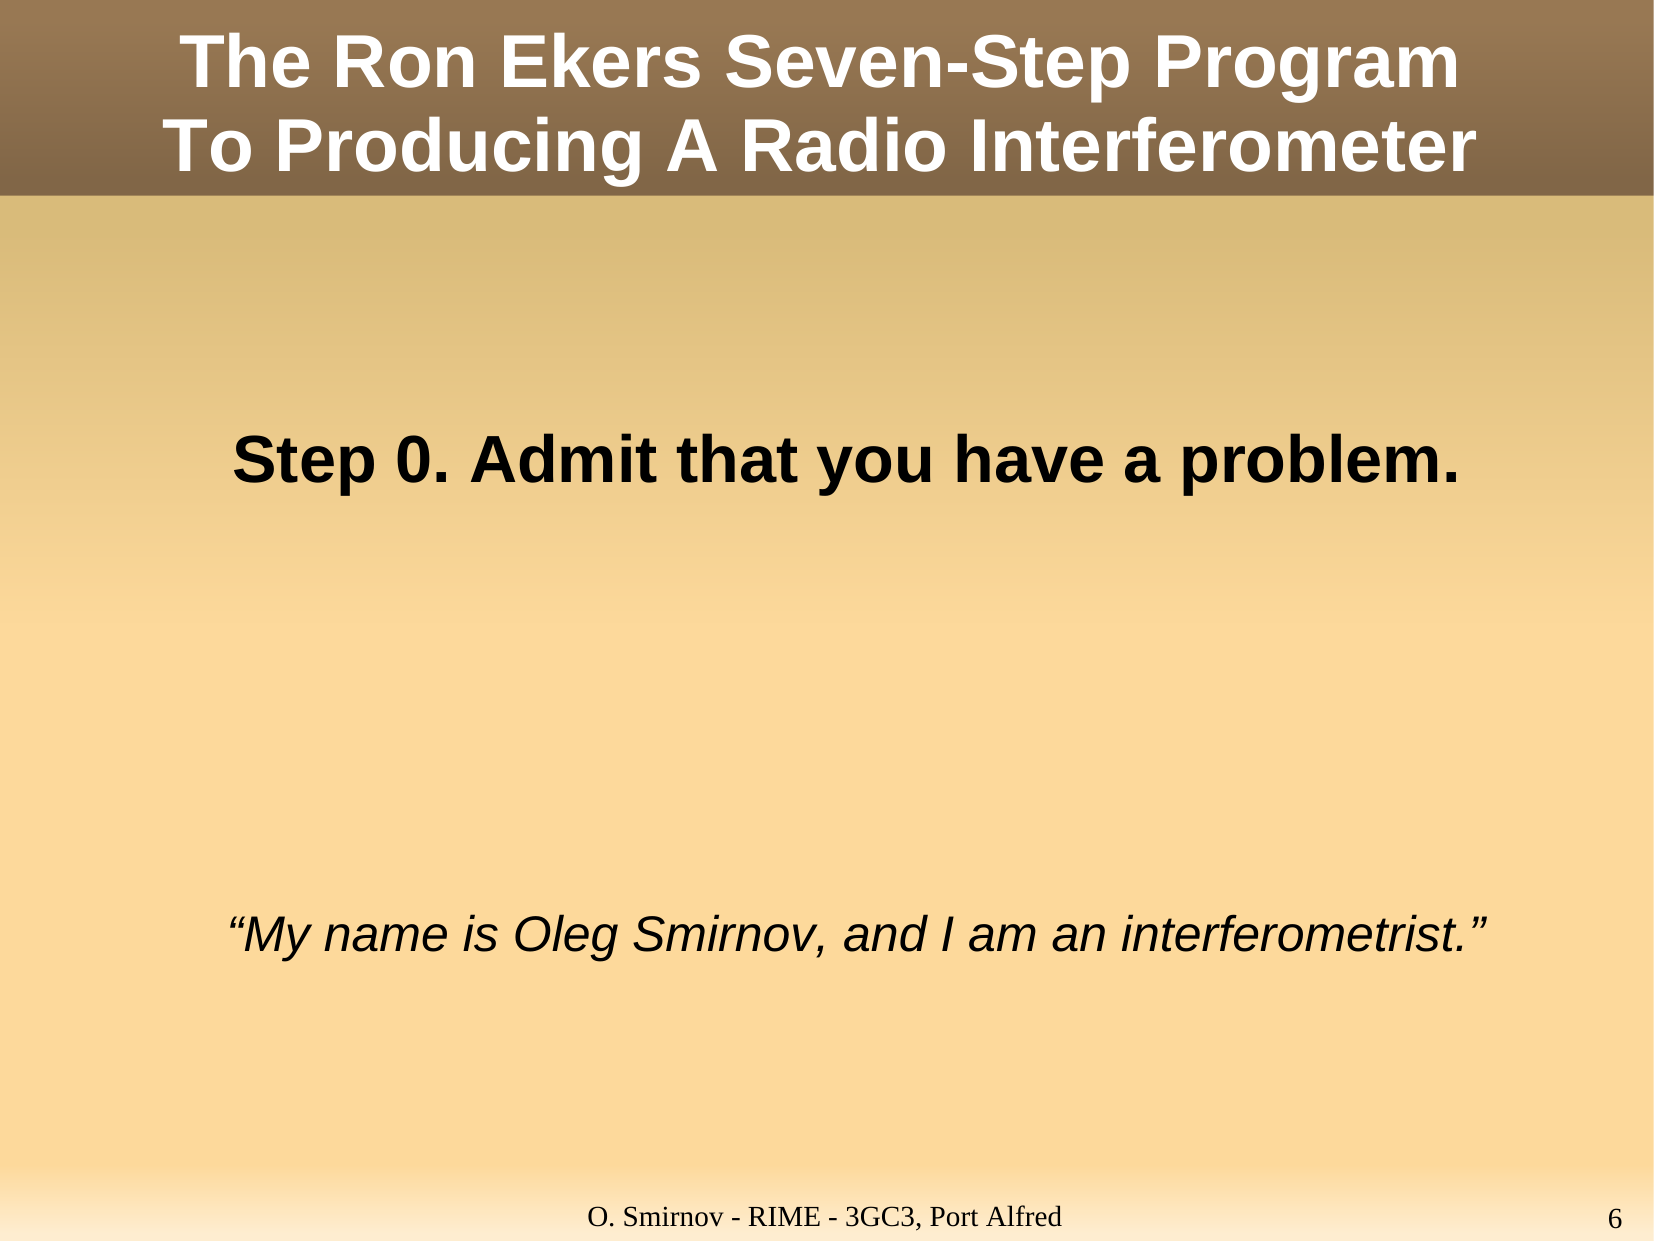

# The Ron Ekers Seven-Step Program To Producing A Radio Interferometer
Step 0. Admit that you have a problem.
“My name is Oleg Smirnov, and I am an interferometrist.”
O. Smirnov - RIME - 3GC3, Port Alfred
6